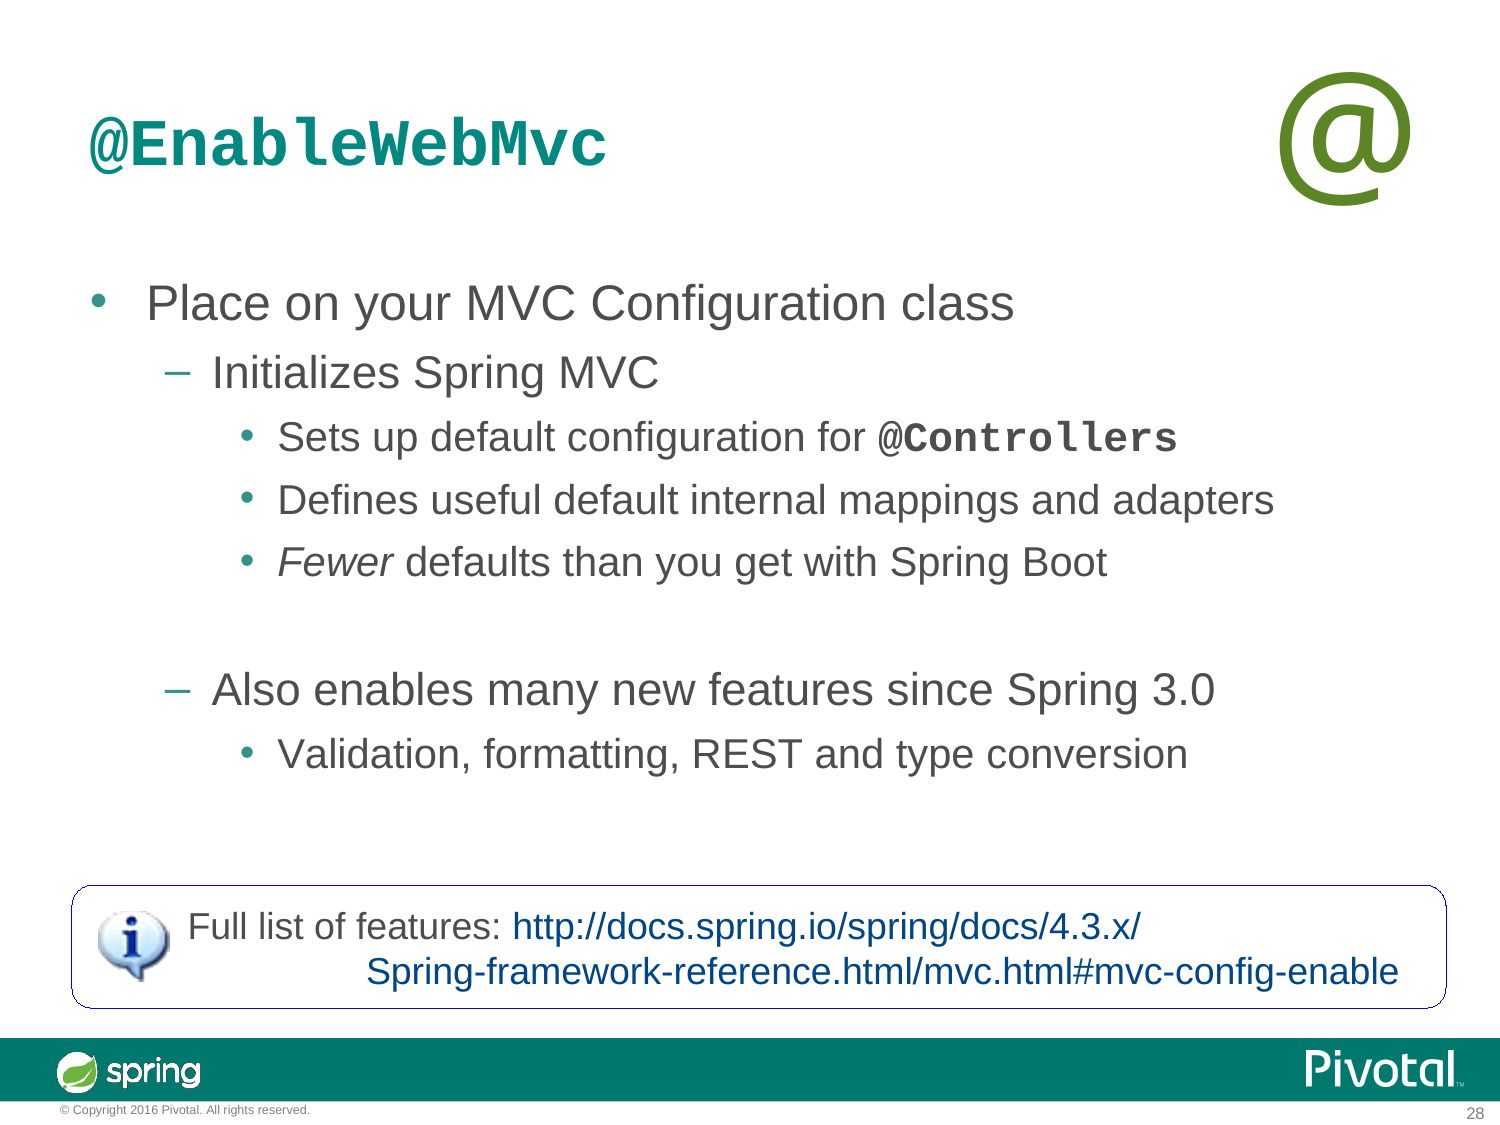

@
# @EnableWebMvc
Place on your MVC Configuration class
Initializes Spring MVC
Sets up default configuration for @Controllers
Defines useful default internal mappings and adapters
Fewer defaults than you get with Spring Boot
Also enables many new features since Spring 3.0
Validation, formatting, REST and type conversion
 Full list of features: http://docs.spring.io/spring/docs/4.3.x/
 Spring-framework-reference.html/mvc.html#mvc-config-enable